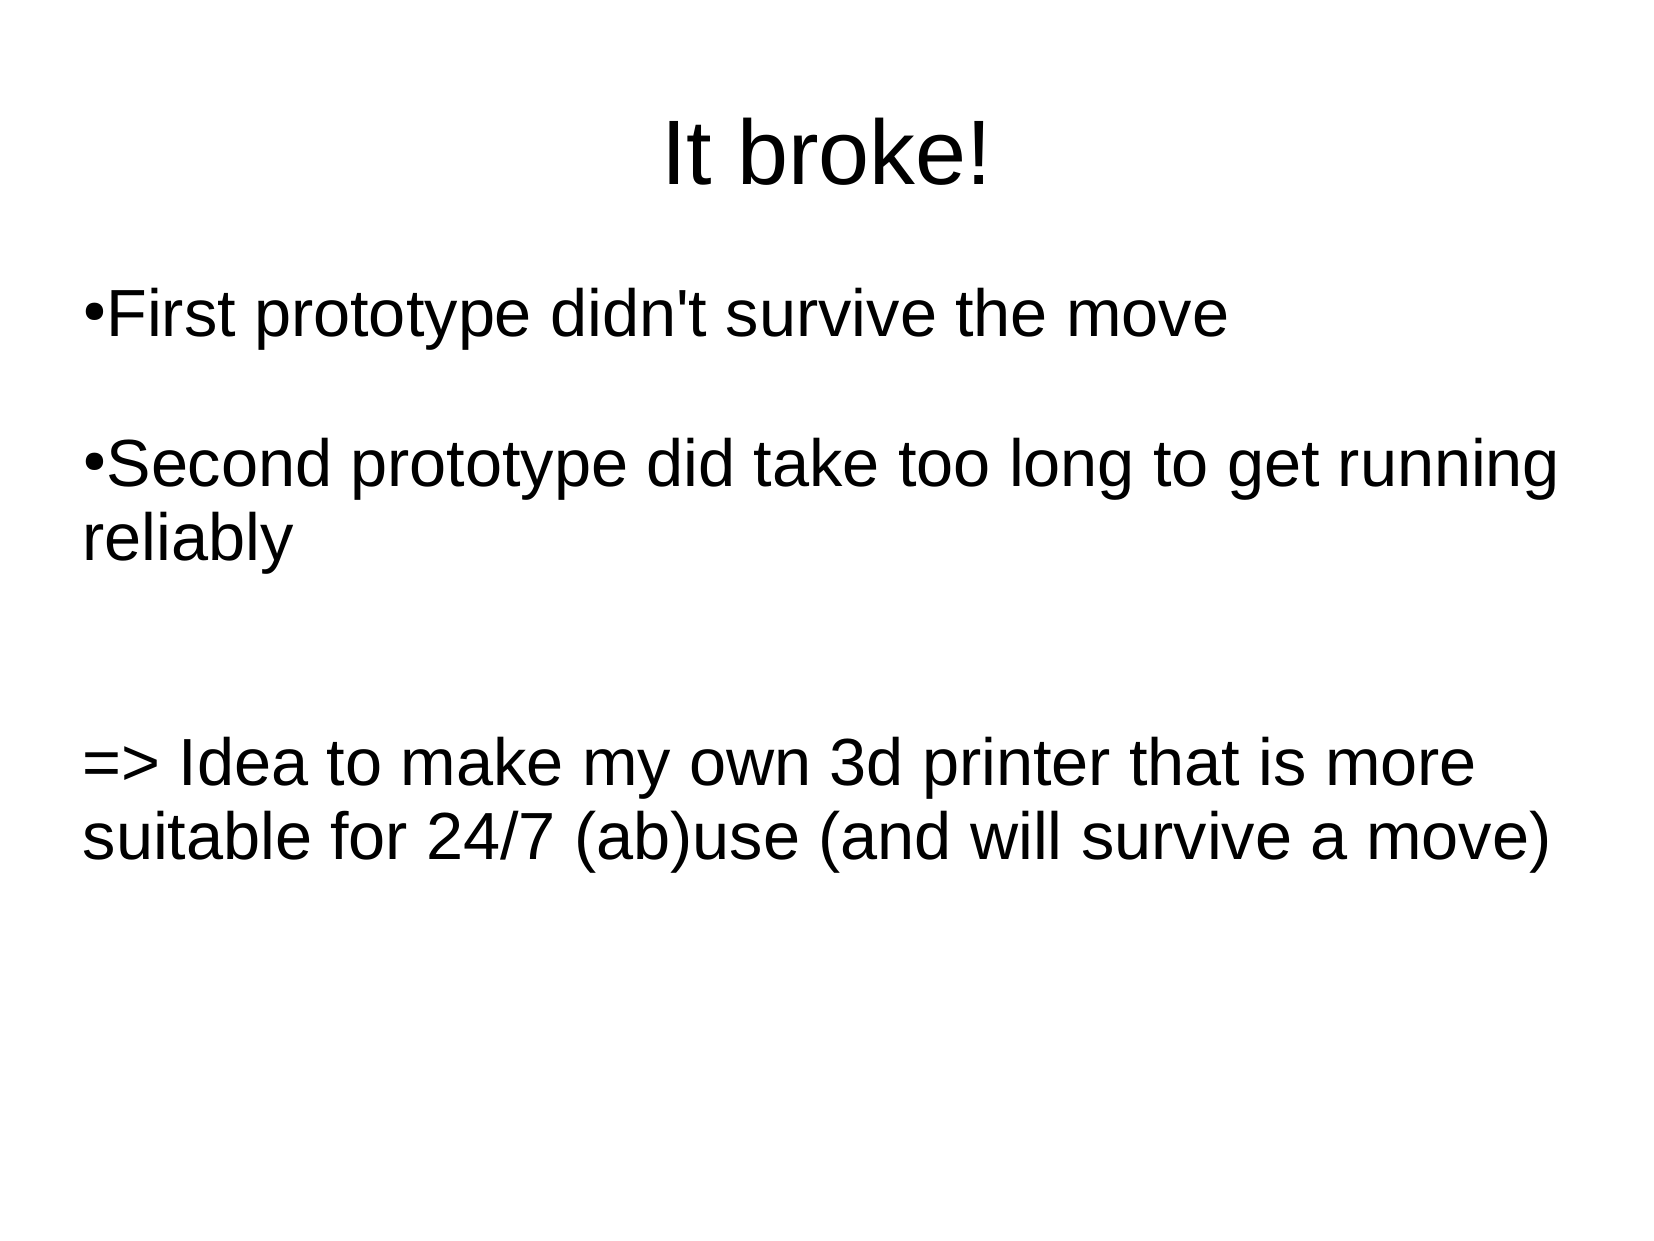

# It broke!
First prototype didn't survive the move
Second prototype did take too long to get running reliably
=> Idea to make my own 3d printer that is more suitable for 24/7 (ab)use (and will survive a move)